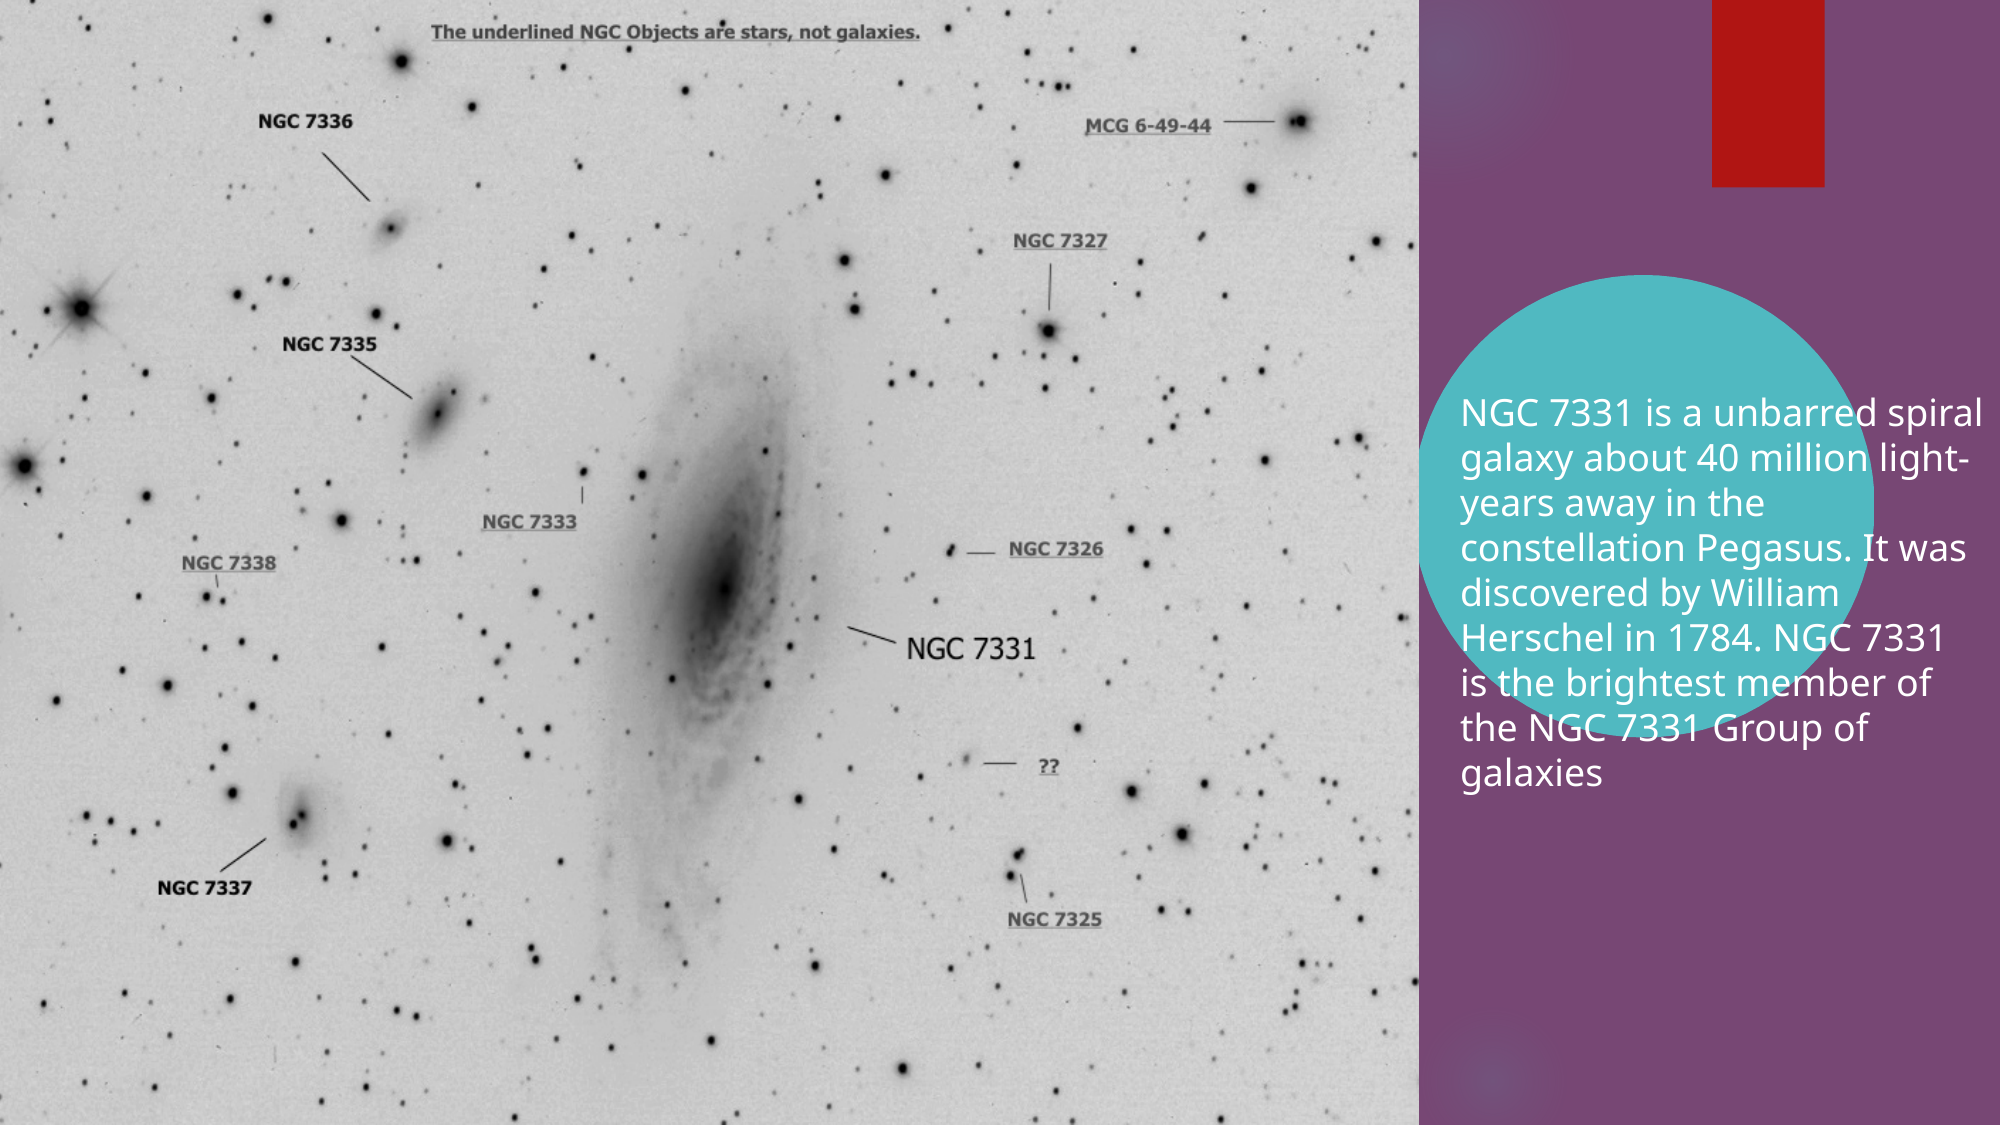

NGC 7331 is a unbarred spiral galaxy about 40 million light-years away in the constellation Pegasus. It was discovered by William Herschel in 1784. NGC 7331 is the brightest member of the NGC 7331 Group of galaxies